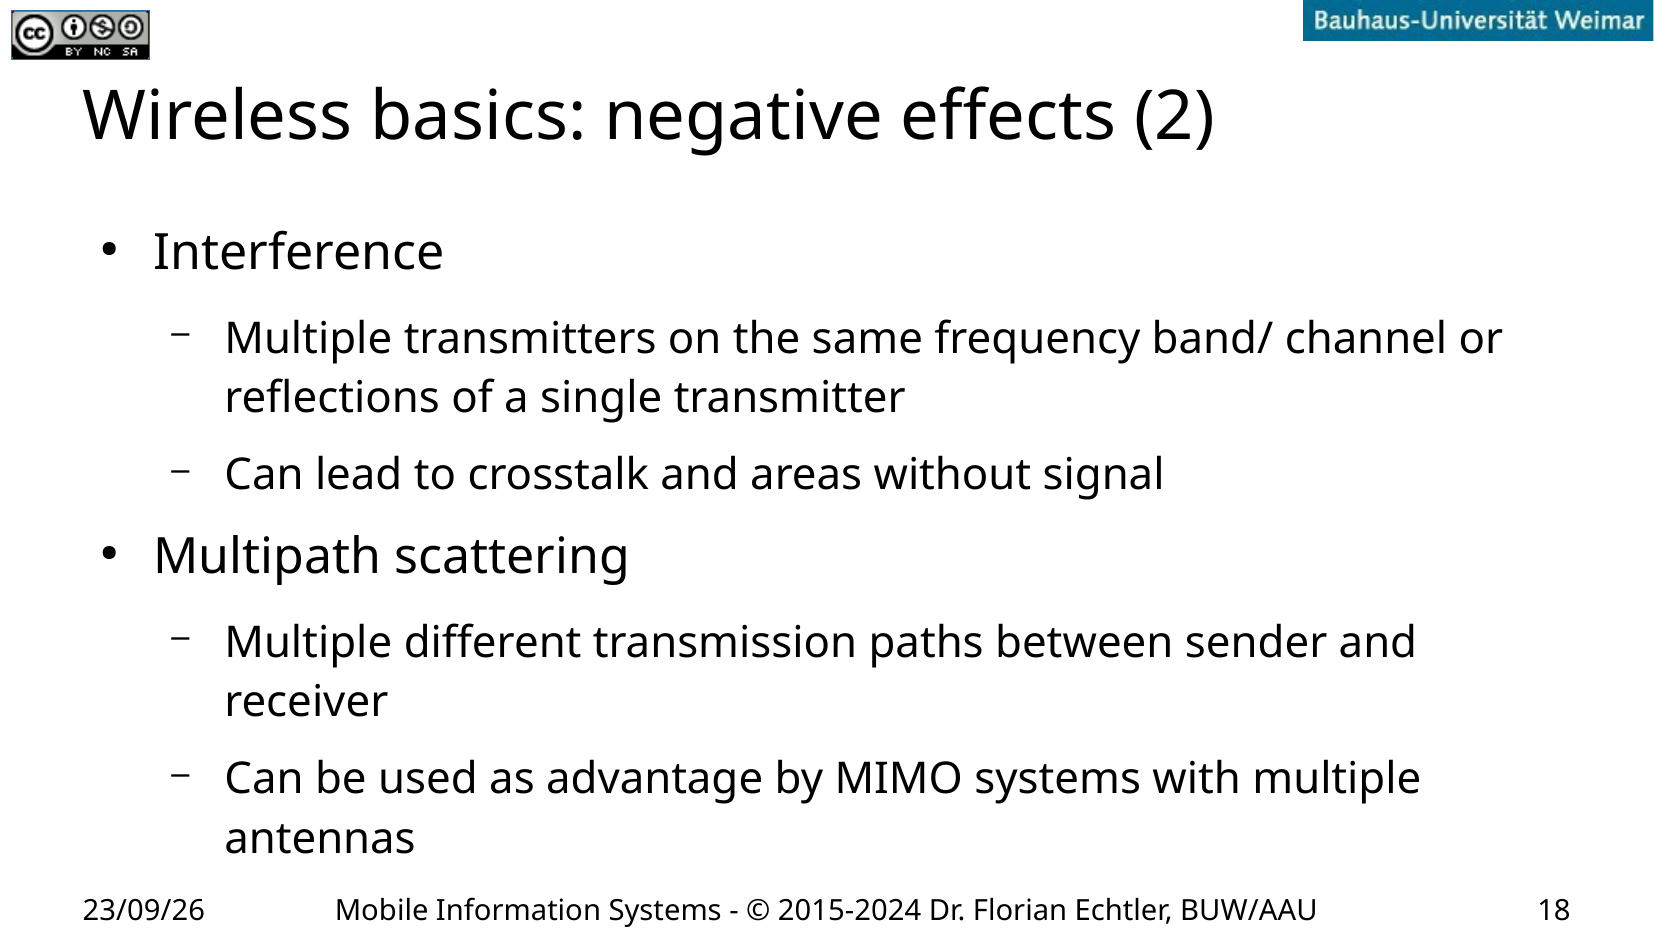

# Wireless basics: negative effects (2)
Interference
Multiple transmitters on the same frequency band/ channel or reflections of a single transmitter
Can lead to crosstalk and areas without signal
Multipath scattering
Multiple different transmission paths between sender and receiver
Can be used as advantage by MIMO systems with multiple antennas
Mobile Information Systems - © 2015-2024 Dr. Florian Echtler, BUW/AAU
18